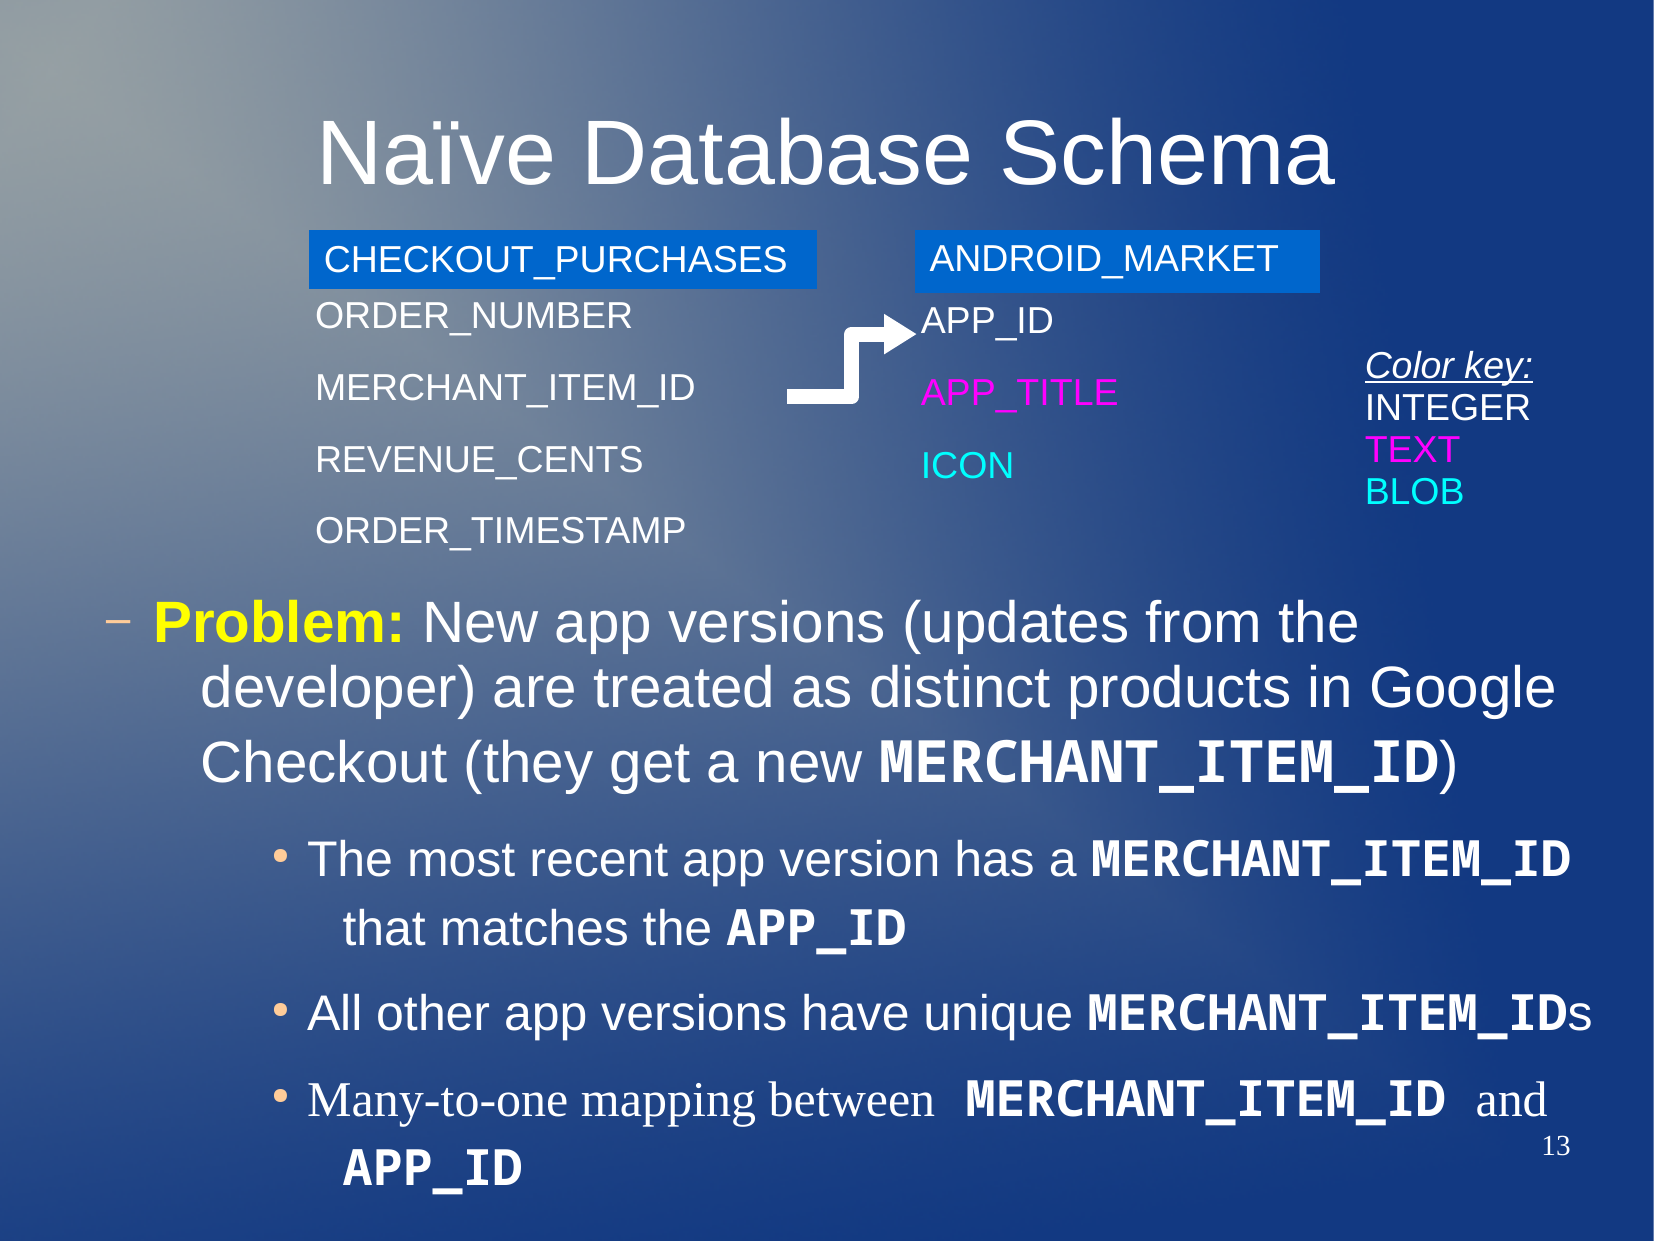

# Naïve Database Schema
| ANDROID\_MARKET |
| --- |
| APP\_ID |
| APP\_TITLE |
| ICON |
| CHECKOUT\_PURCHASES |
| --- |
| ORDER\_NUMBER |
| MERCHANT\_ITEM\_ID |
| REVENUE\_CENTS |
| ORDER\_TIMESTAMP |
Color key:
INTEGER
TEXT
BLOB
Problem: New app versions (updates from the developer) are treated as distinct products in Google Checkout (they get a new MERCHANT_ITEM_ID)
The most recent app version has a MERCHANT_ITEM_ID that matches the APP_ID
All other app versions have unique MERCHANT_ITEM_IDs
Many-to-one mapping between MERCHANT_ITEM_ID and APP_ID
13